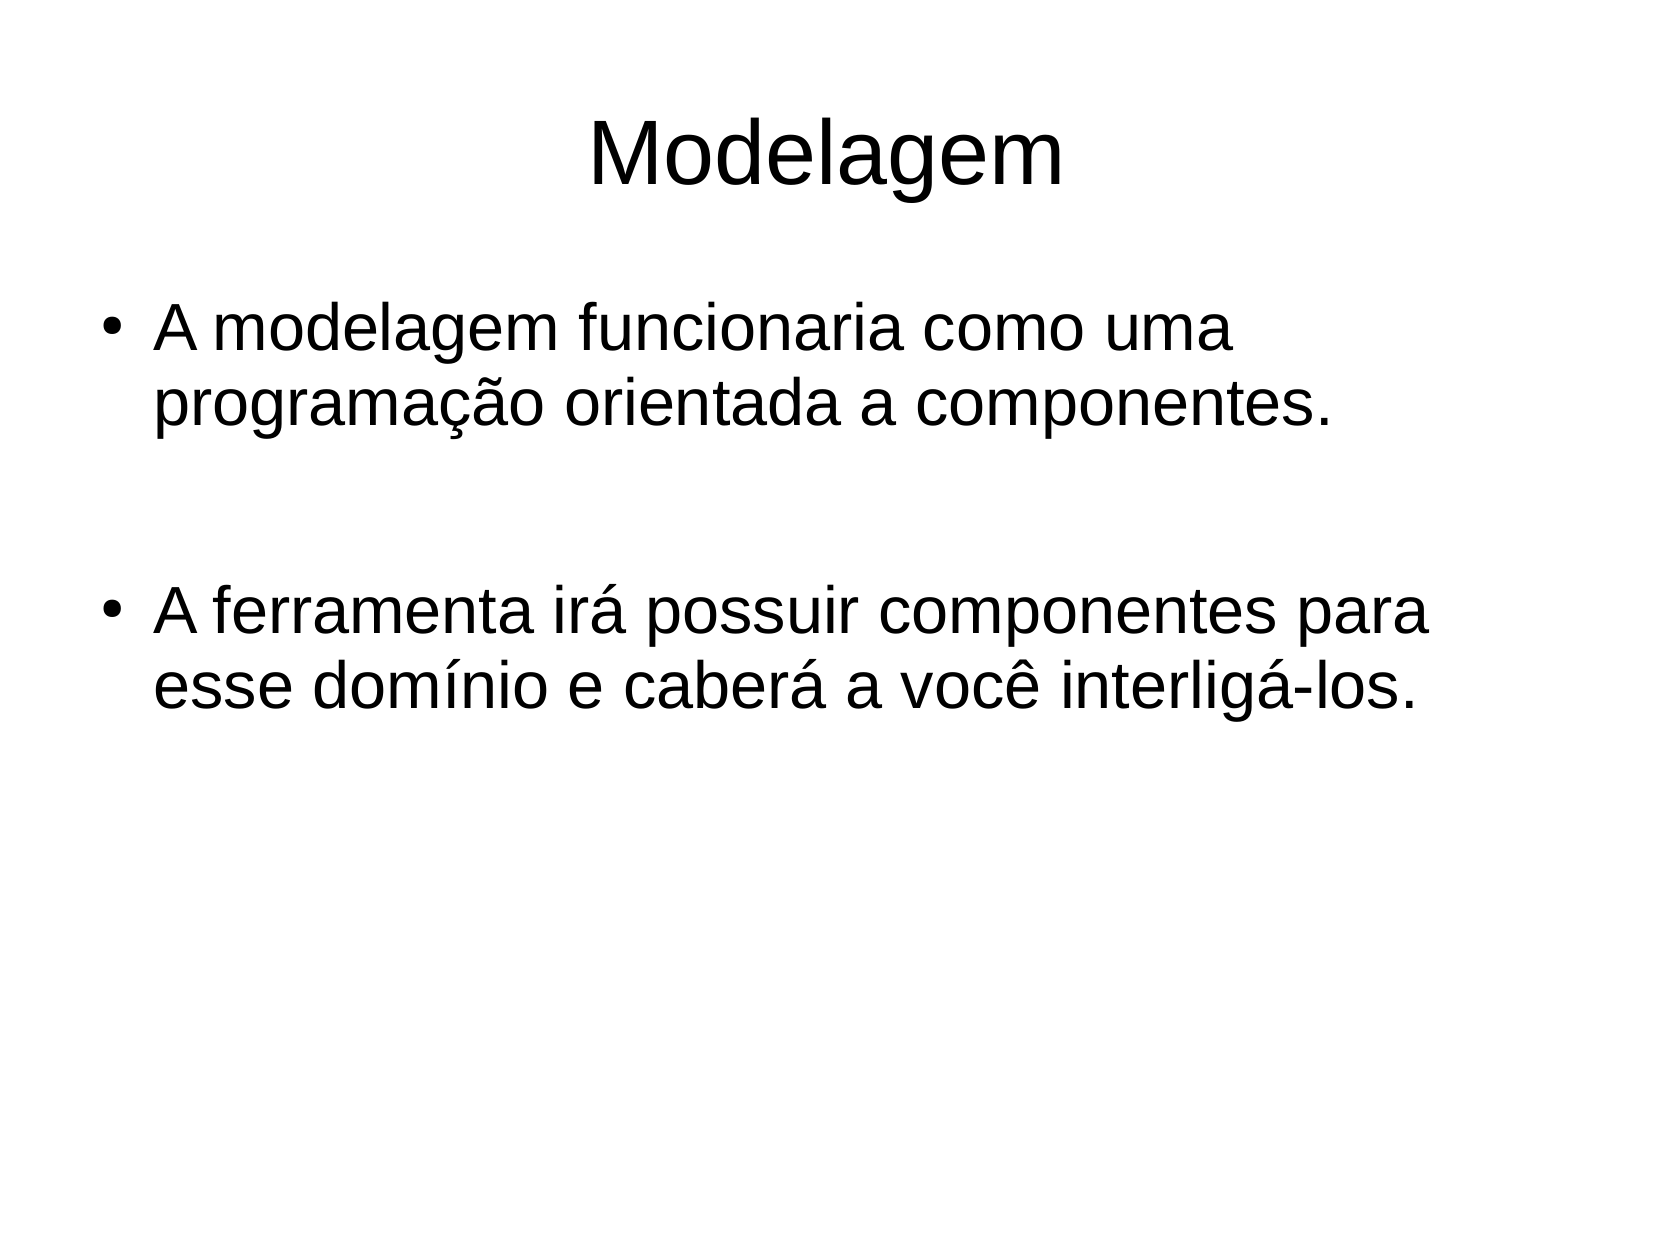

# Modelagem
A modelagem funcionaria como uma programação orientada a componentes.
A ferramenta irá possuir componentes para esse domínio e caberá a você interligá-los.